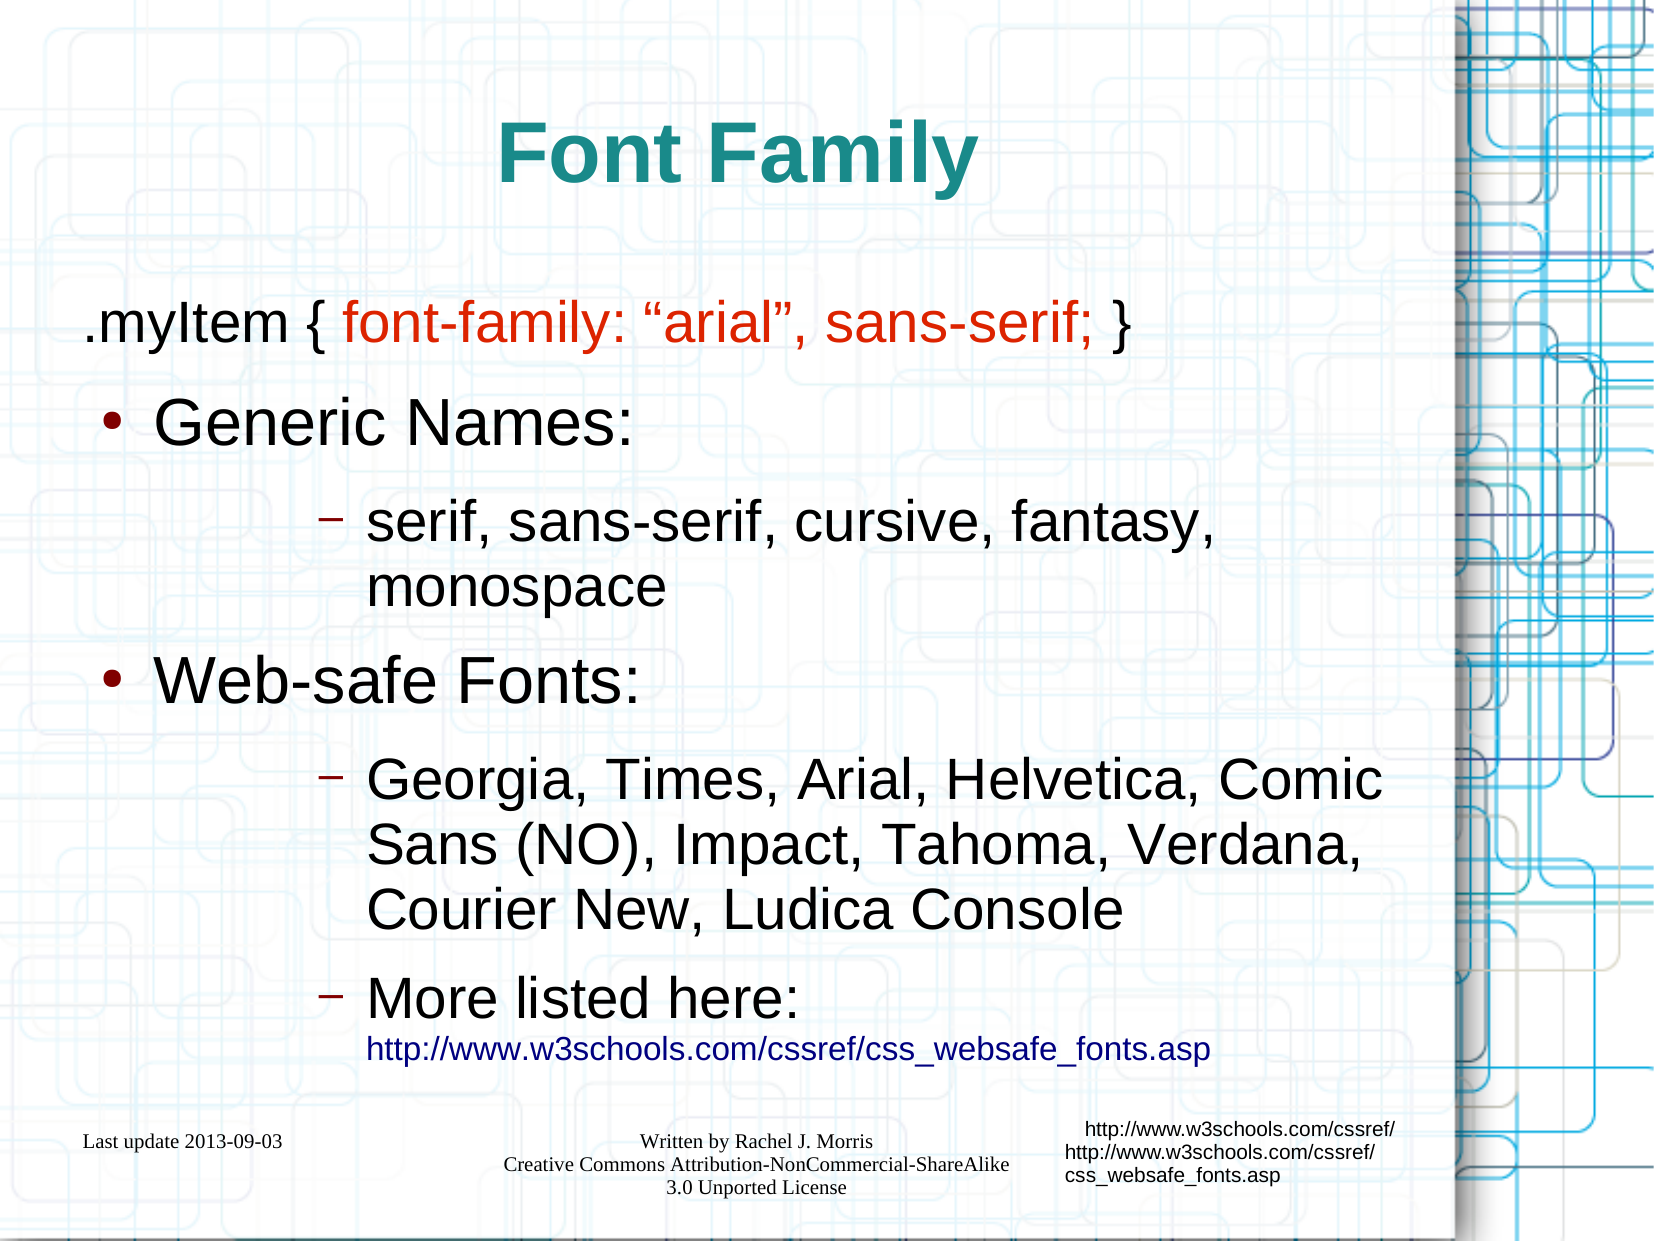

# Font Family
.myItem { font-family: “arial”, sans-serif; }
Generic Names:
serif, sans-serif, cursive, fantasy, monospace
Web-safe Fonts:
Georgia, Times, Arial, Helvetica, Comic Sans (NO), Impact, Tahoma, Verdana, Courier New, Ludica Console
More listed here:
http://www.w3schools.com/cssref/css_websafe_fonts.asp
http://www.w3schools.com/cssref/
http://www.w3schools.com/cssref/css_websafe_fonts.asp